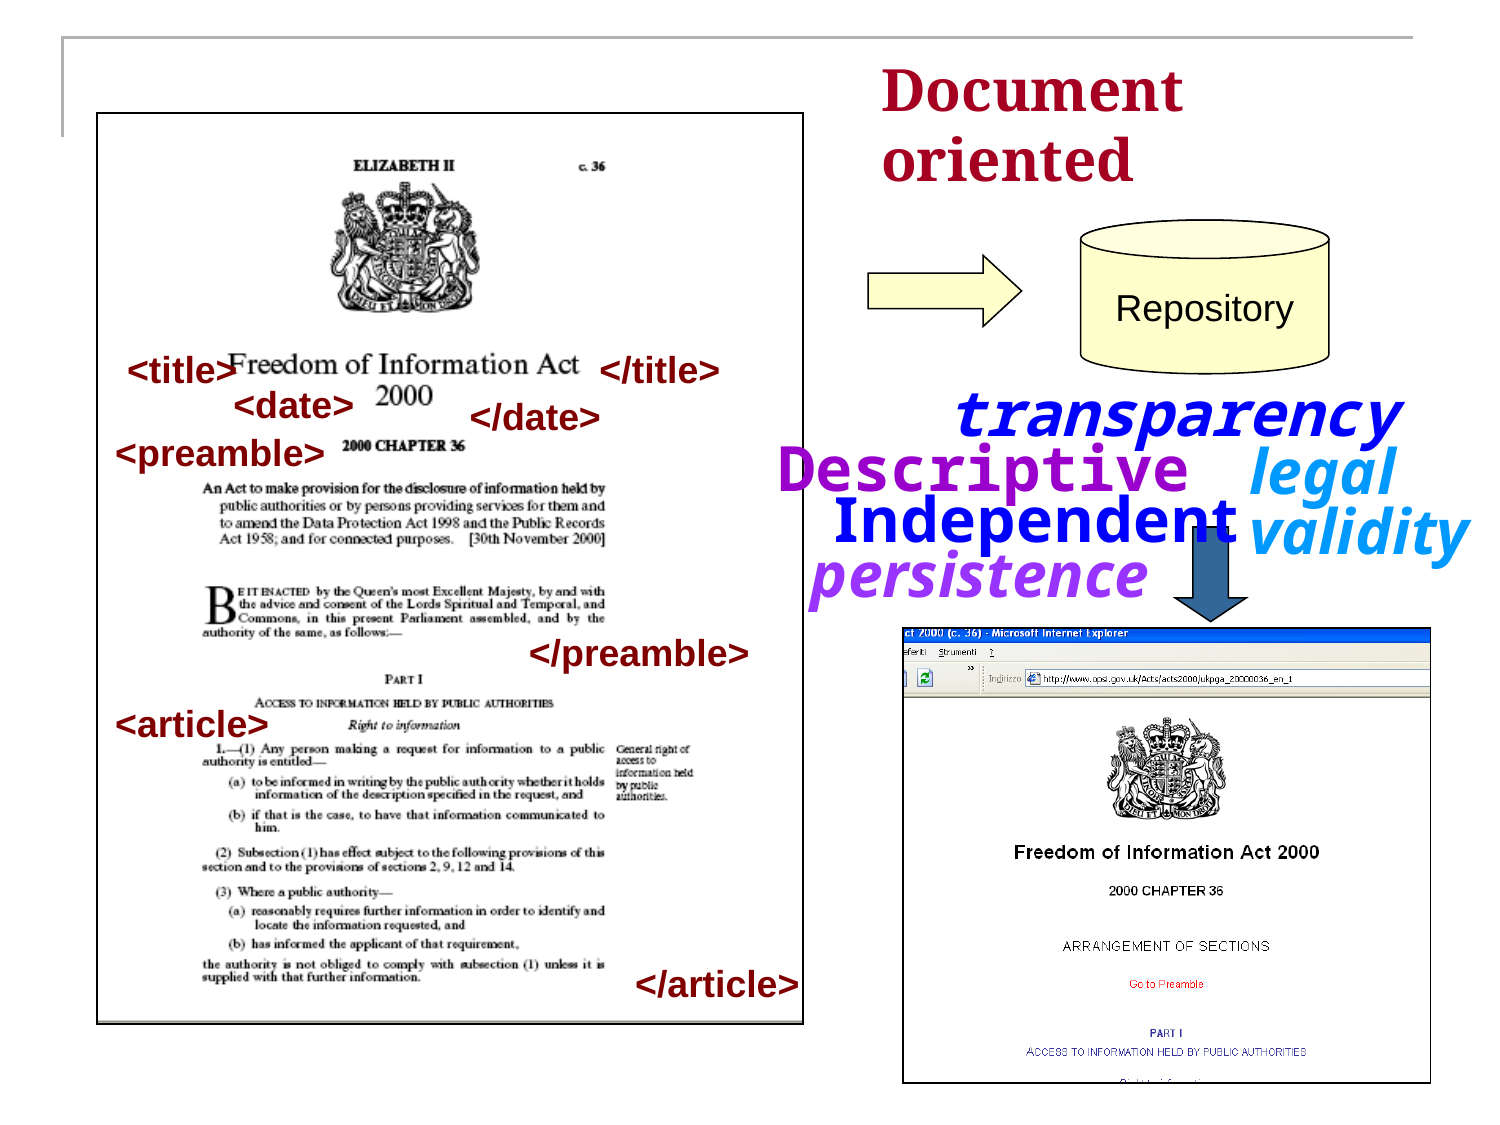

# Document oriented
Repository
<title>
</title>
transparency
<date>
</date>
<preamble>
Descriptive
legal
validity
Independent
persistence
</preamble>
<article>
</article>